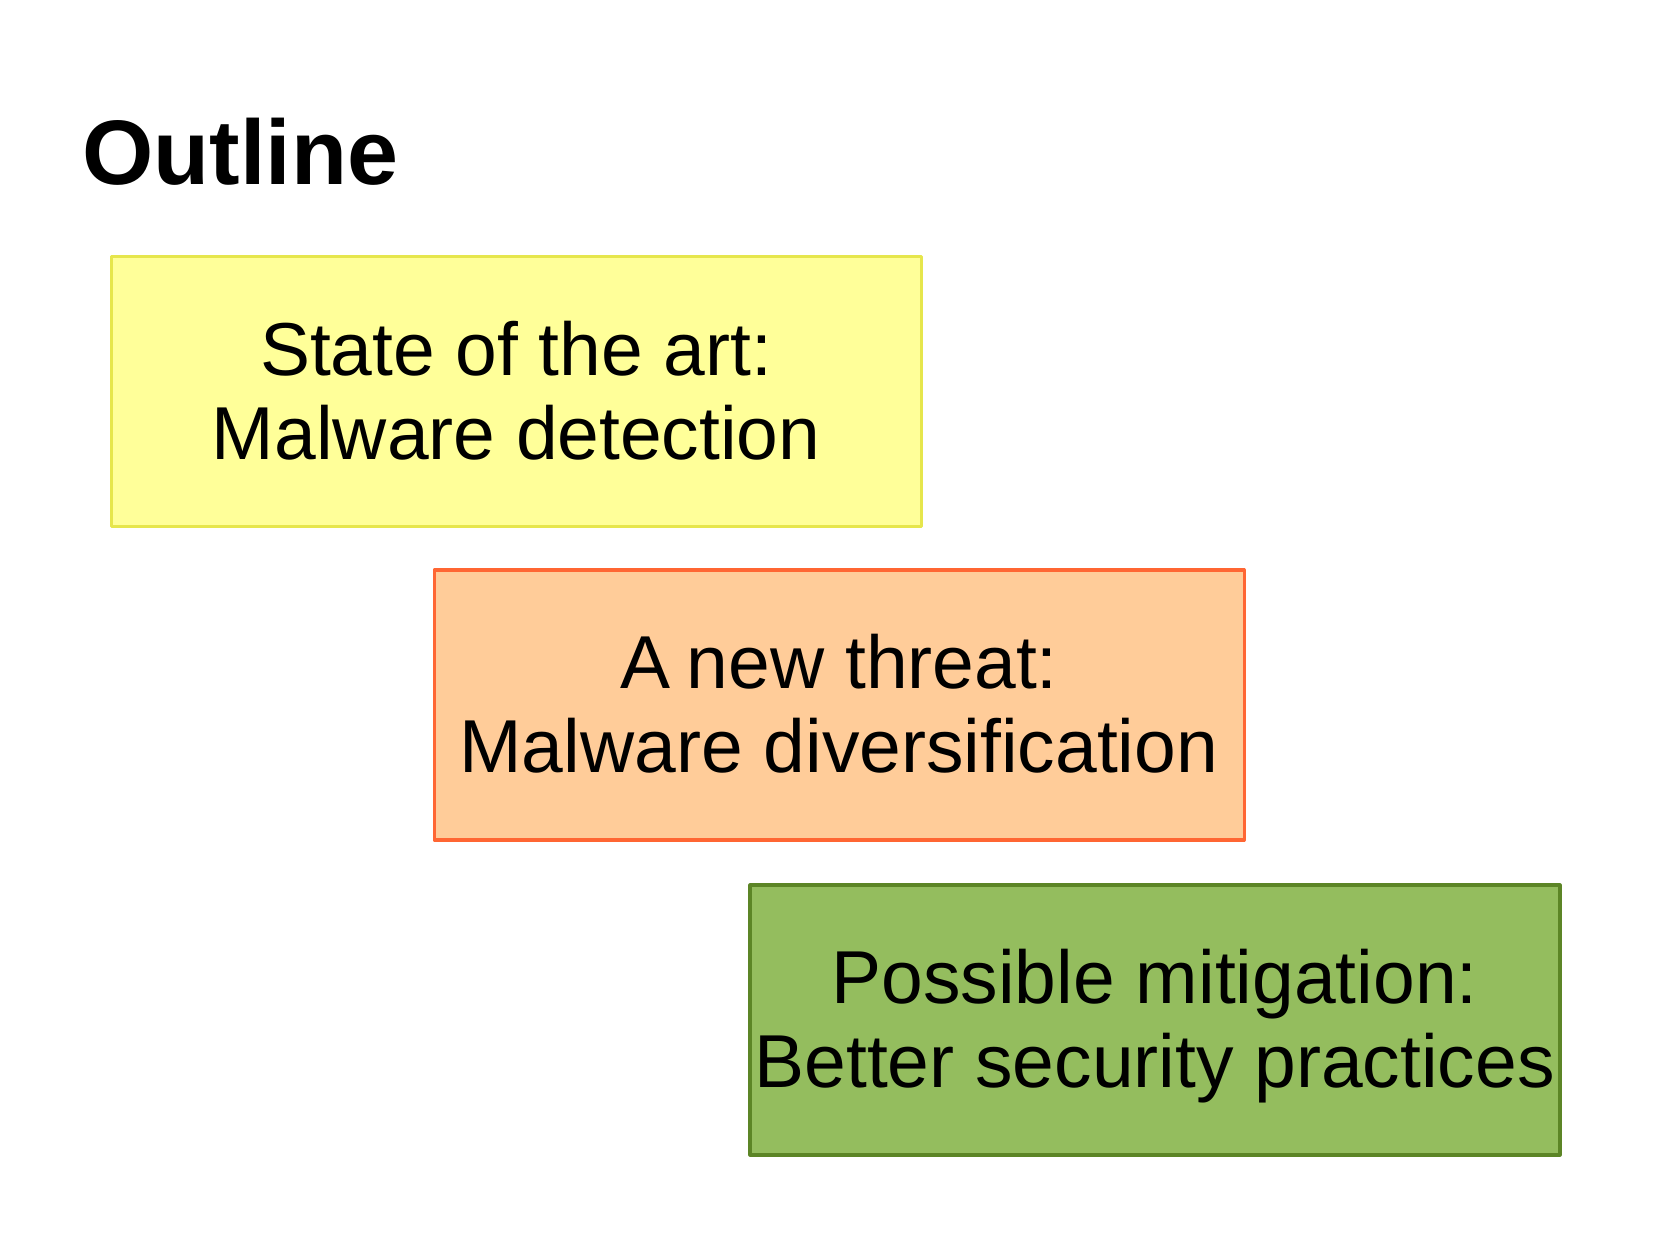

# Outline
State of the art:
Malware detection
A new threat:
Malware diversification
Possible mitigation:
Better security practices